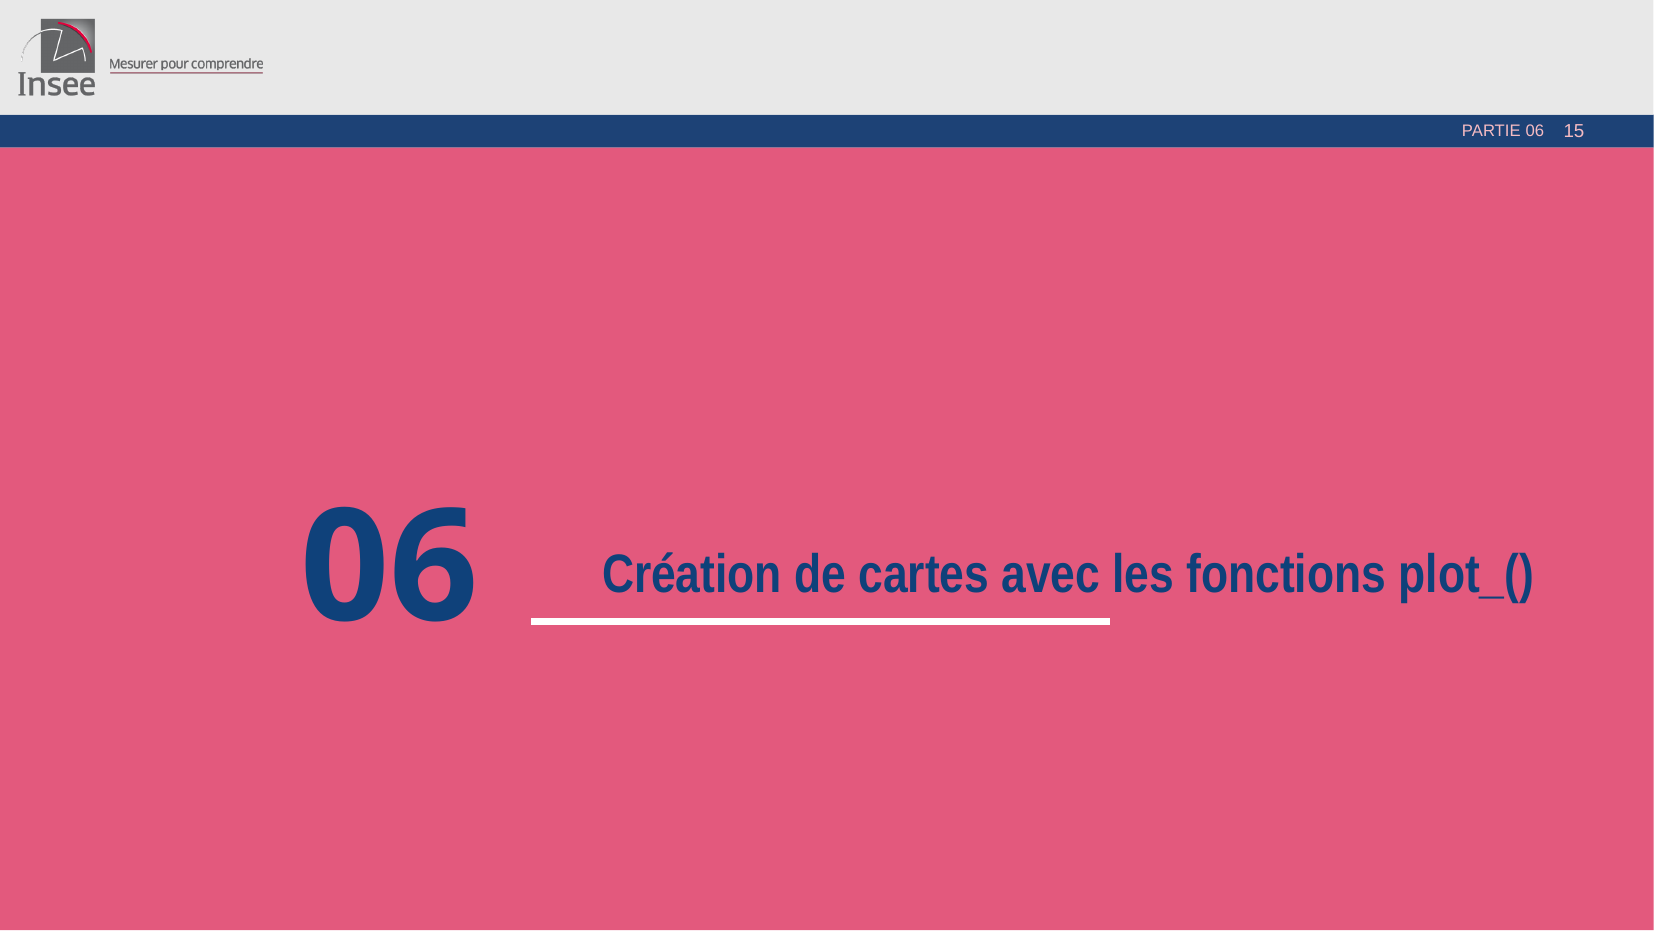

PARTIE 06
15
06
# Création de cartes avec les fonctions plot_()